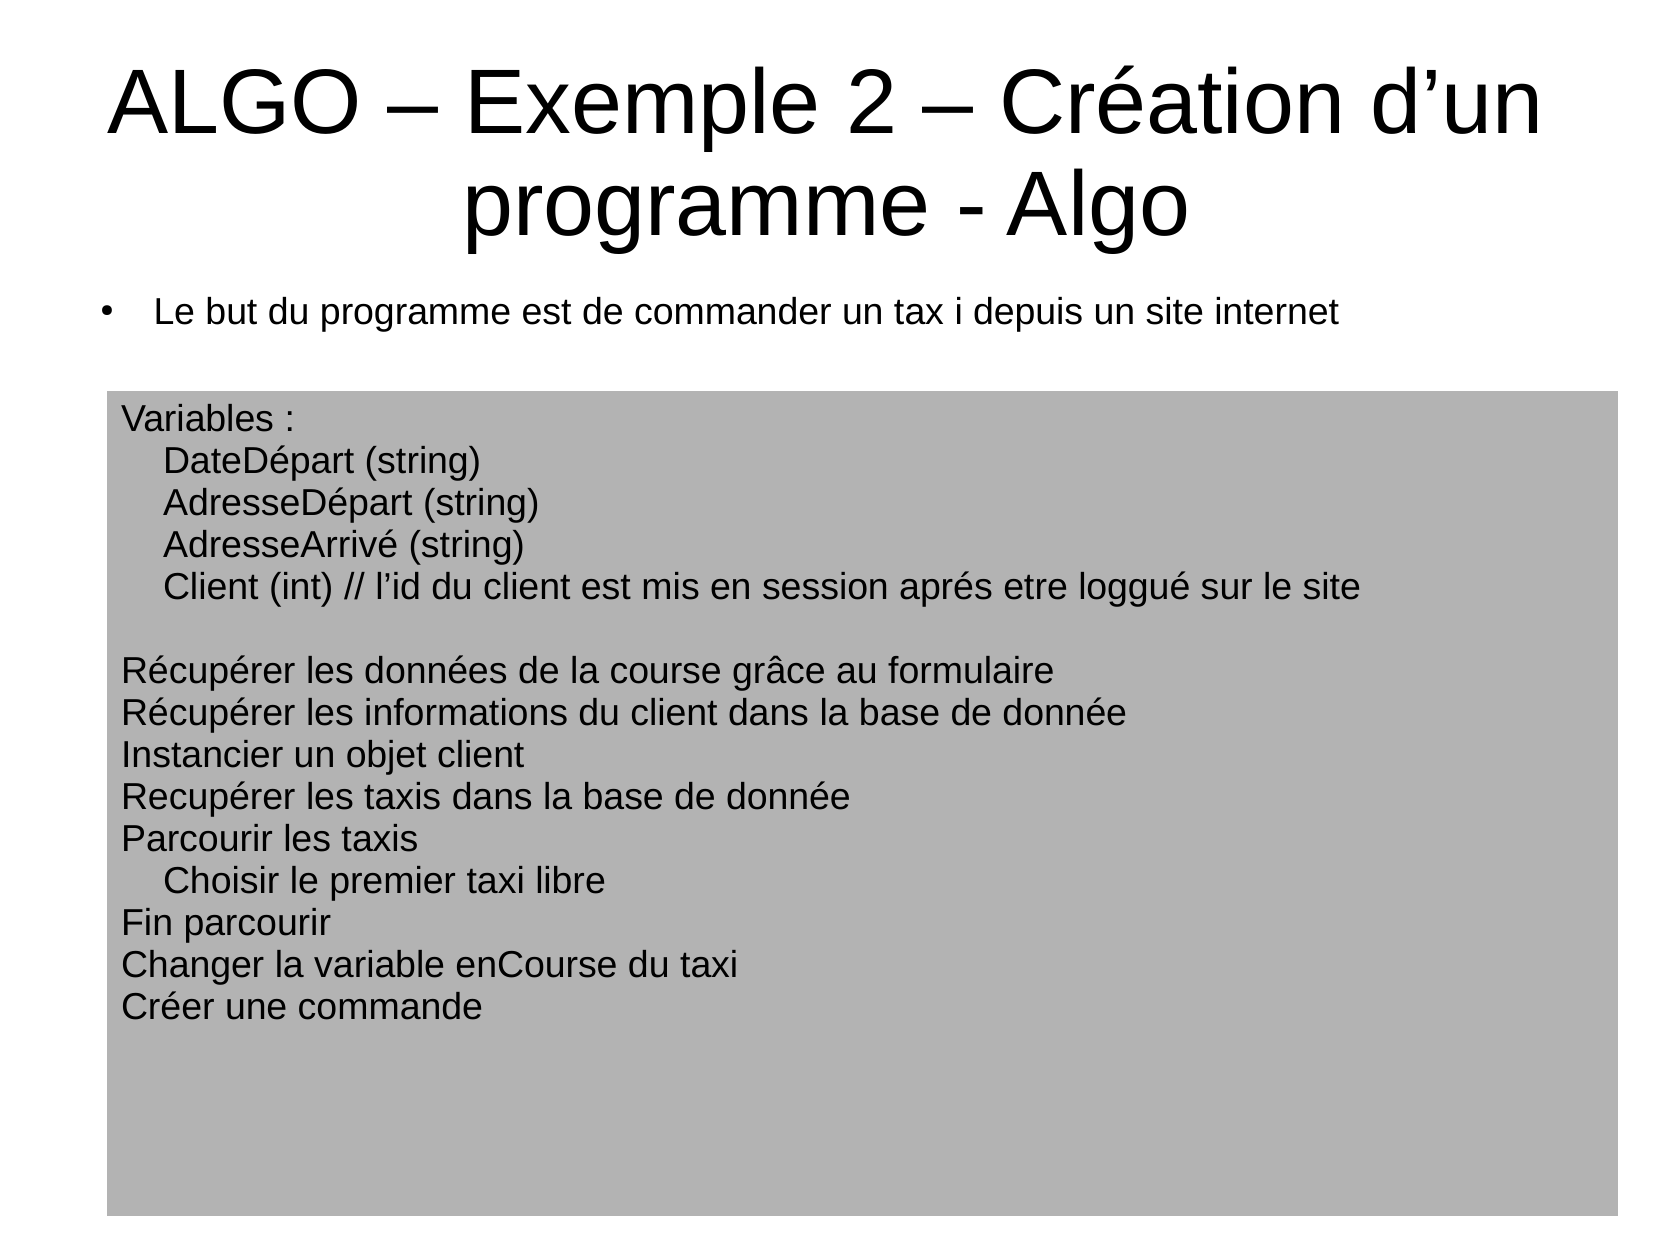

# ALGO – Exemple 2 – Création d’un programme - Algo
Le but du programme est de commander un tax i depuis un site internet
| Variables : DateDépart (string) AdresseDépart (string) AdresseArrivé (string) Client (int) // l’id du client est mis en session aprés etre loggué sur le site Récupérer les données de la course grâce au formulaire Récupérer les informations du client dans la base de donnée Instancier un objet client Recupérer les taxis dans la base de donnée Parcourir les taxis Choisir le premier taxi libre Fin parcourir Changer la variable enCourse du taxi Créer une commande |
| --- |